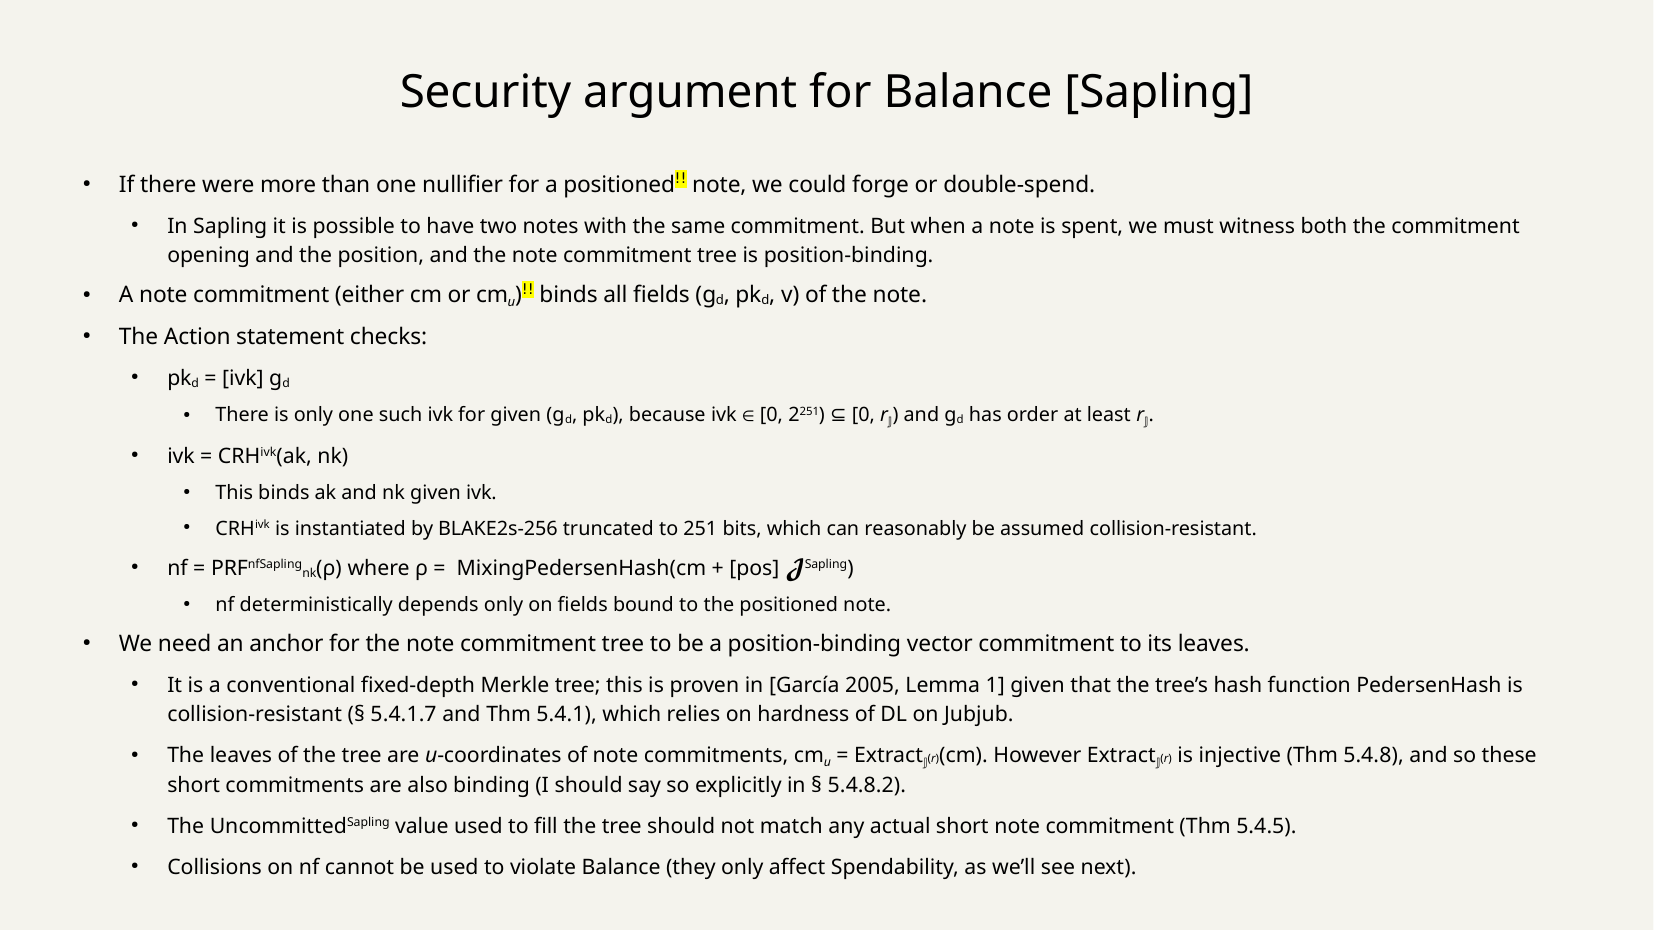

# Security argument for Balance [Sapling]
If there were more than one nullifier for a positioned!! note, we could forge or double-spend.
In Sapling it is possible to have two notes with the same commitment. But when a note is spent, we must witness both the commitment opening and the position, and the note commitment tree is position-binding.
A note commitment (either cm or cmu)!! binds all fields (gd, pkd, v) of the note.
The Action statement checks:
pkd = [ivk] gd
There is only one such ivk for given (gd, pkd), because ivk ∈ [0, 2251) ⊆ [0, r𝕁) and gd has order at least r𝕁.
ivk = CRHivk(ak, nk)
This binds ak and nk given ivk.
CRHivk is instantiated by BLAKE2s-256 truncated to 251 bits, which can reasonably be assumed collision-resistant.
nf = PRFnfSaplingnk(ρ) where ρ = MixingPedersenHash(cm + [pos] 𝓙Sapling)
nf deterministically depends only on fields bound to the positioned note.
We need an anchor for the note commitment tree to be a position-binding vector commitment to its leaves.
It is a conventional fixed-depth Merkle tree; this is proven in [García 2005, Lemma 1] given that the tree’s hash function PedersenHash is collision-resistant (§ 5.4.1.7 and Thm 5.4.1), which relies on hardness of DL on Jubjub.
The leaves of the tree are u-coordinates of note commitments, cmu = Extract𝕁(r)(cm). However Extract𝕁(r) is injective (Thm 5.4.8), and so these short commitments are also binding (I should say so explicitly in § 5.4.8.2).
The UncommittedSapling value used to fill the tree should not match any actual short note commitment (Thm 5.4.5).
Collisions on nf cannot be used to violate Balance (they only affect Spendability, as we’ll see next).